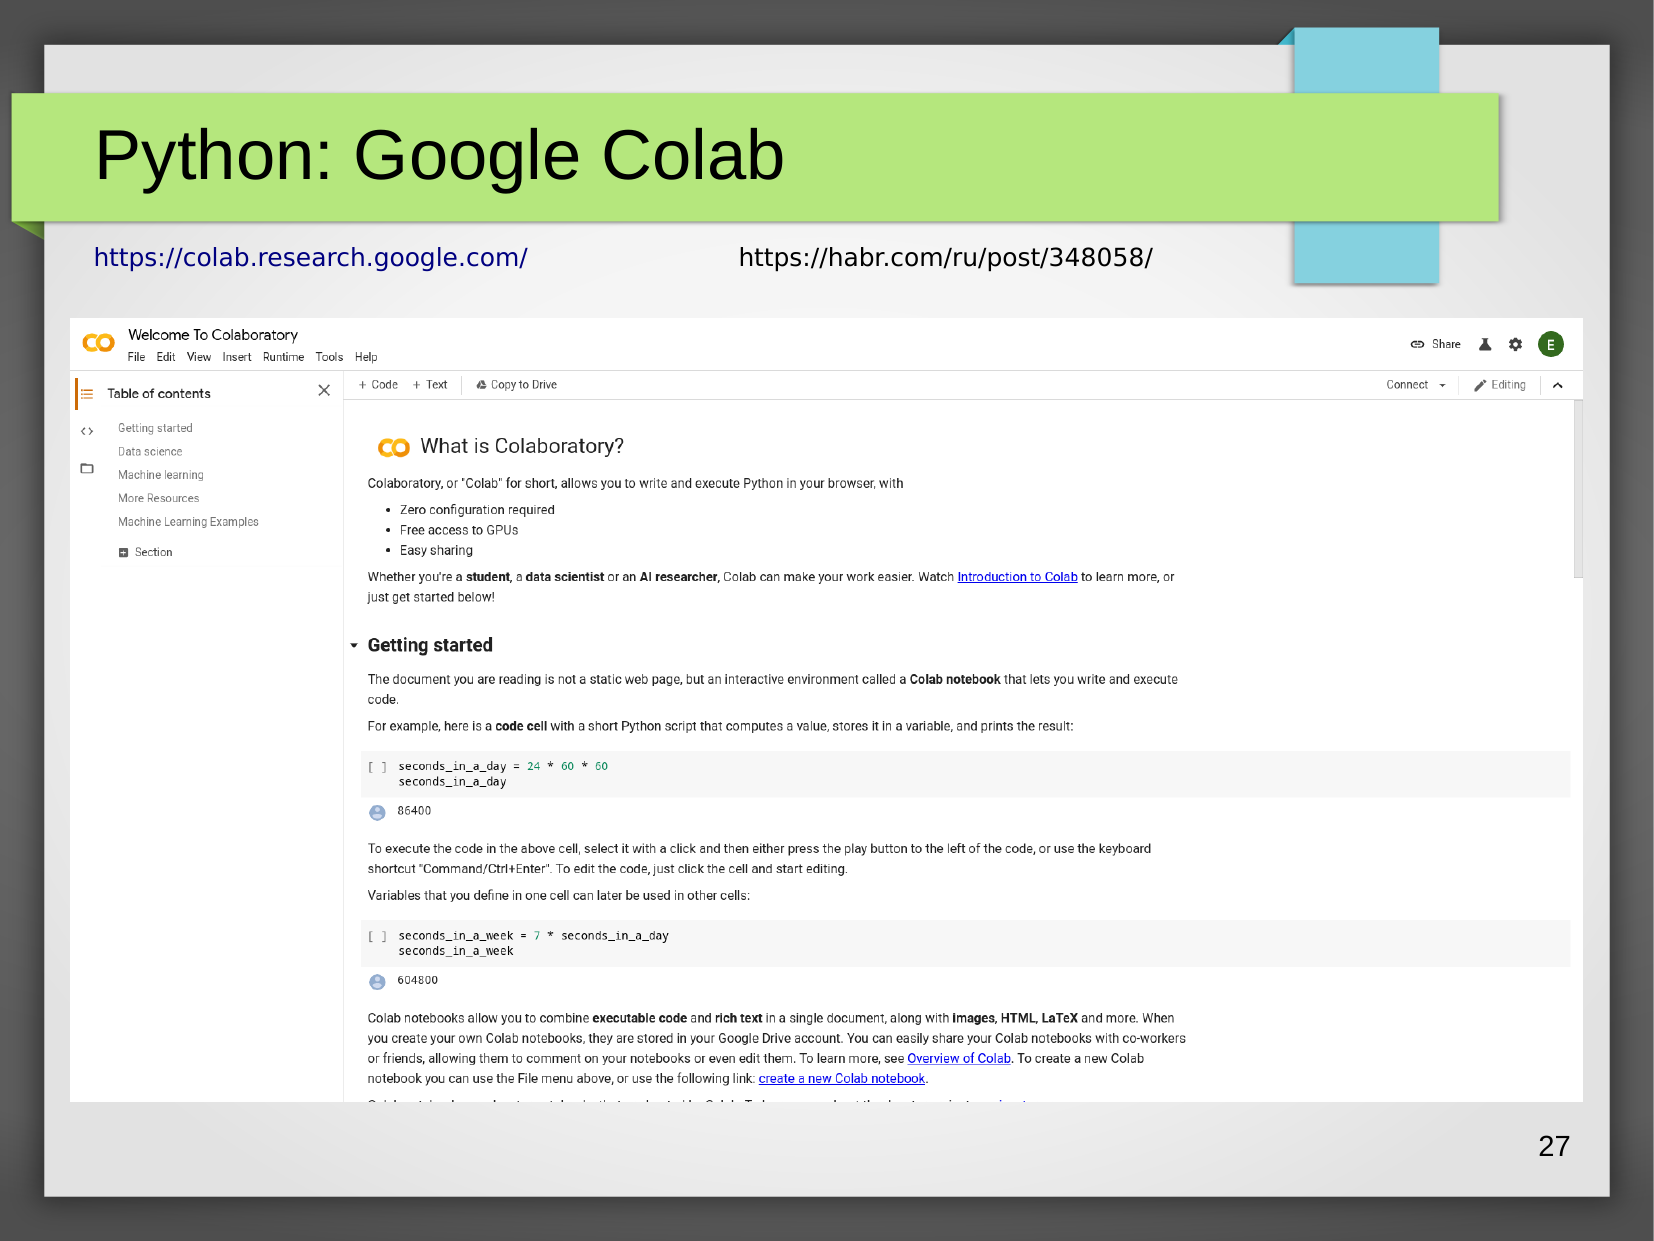

# Python: Google Colab
 https://colab.research.google.com/
https://habr.com/ru/post/348058/
27